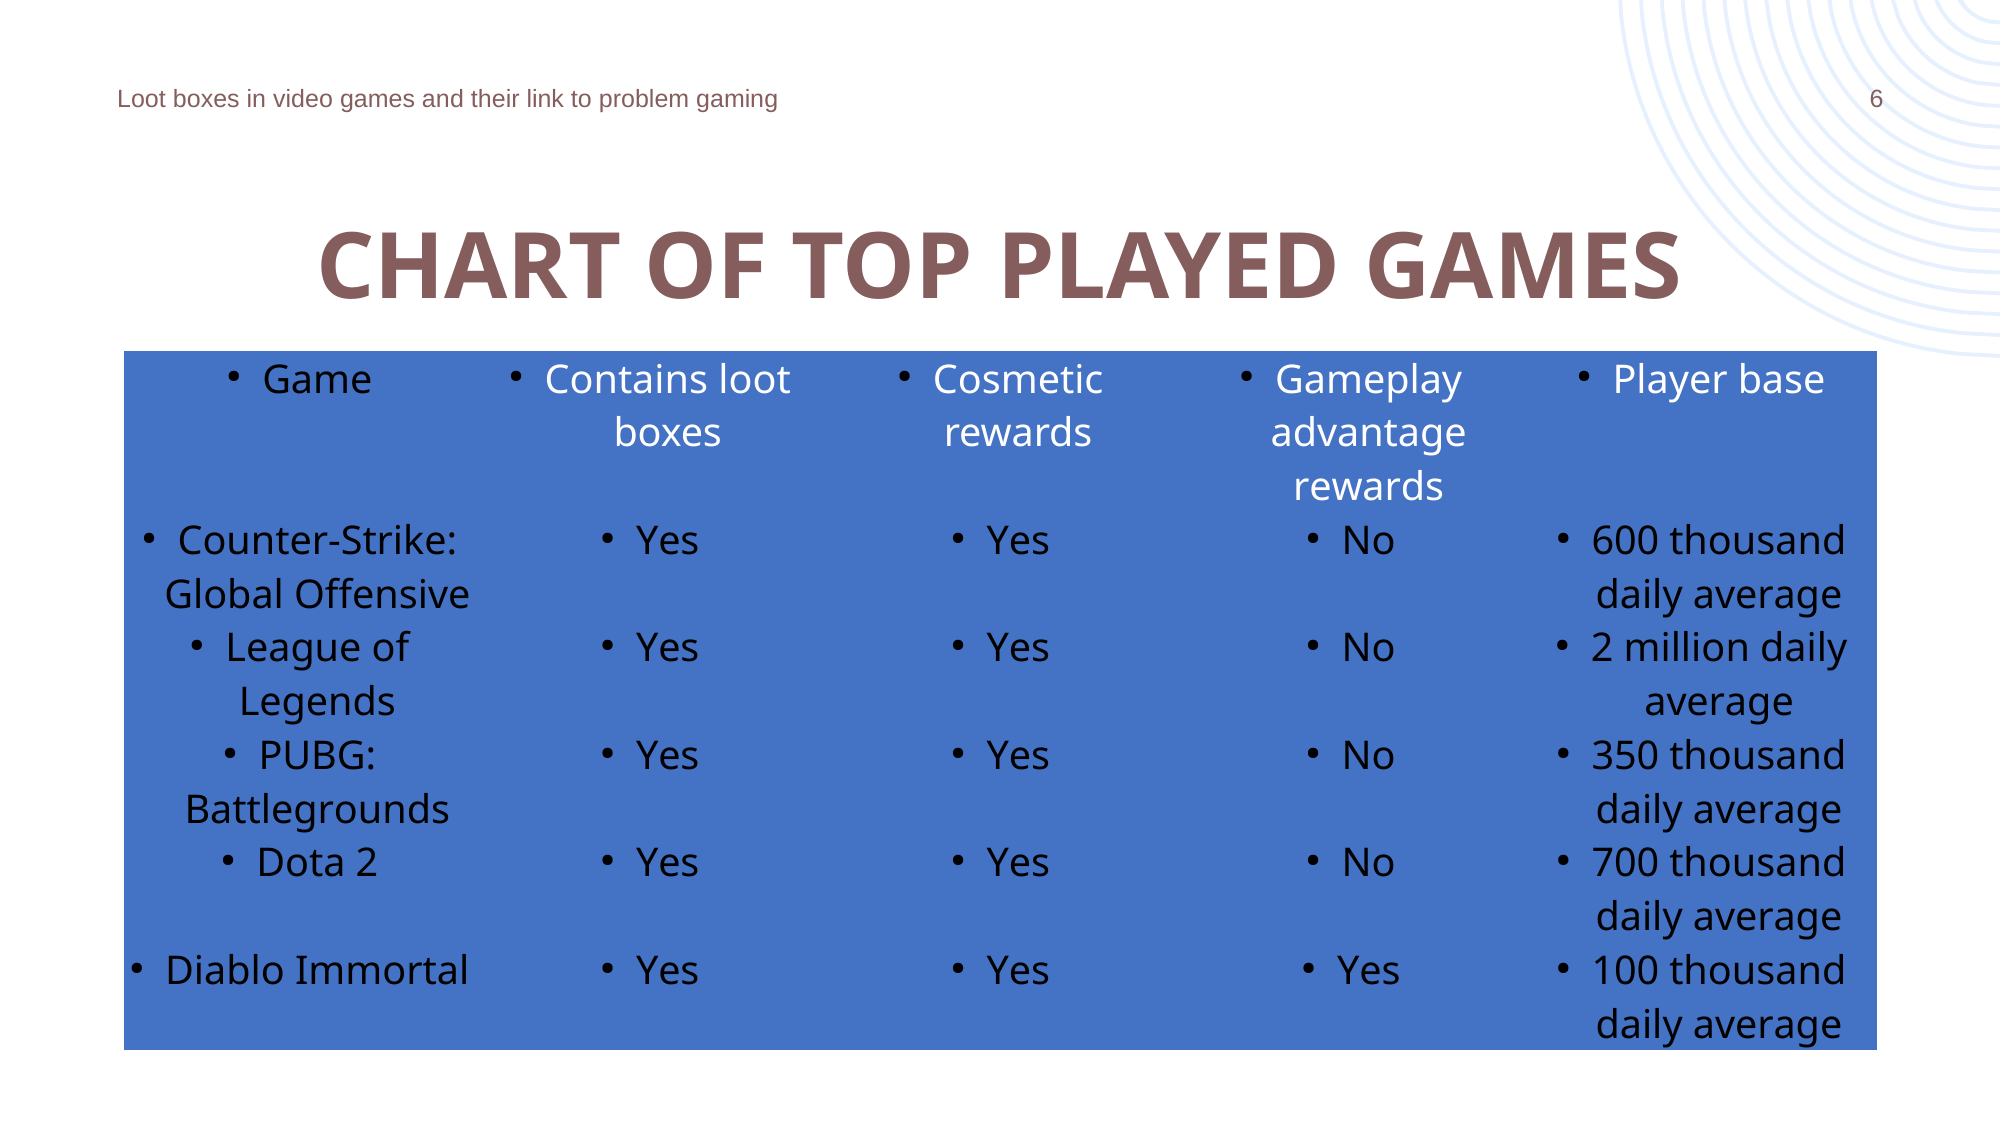

Loot boxes in video games and their link to problem gaming
# CHART OF TOP PLAYED GAMES
| Game | Contains loot boxes | Cosmetic rewards | Gameplay advantage rewards | Player base |
| --- | --- | --- | --- | --- |
| Counter-Strike: Global Offensive | Yes | Yes | No | 600 thousand daily average |
| League of Legends | Yes | Yes | No | 2 million daily average |
| PUBG: Battlegrounds | Yes | Yes | No | 350 thousand daily average |
| Dota 2 | Yes | Yes | No | 700 thousand daily average |
| Diablo Immortal | Yes | Yes | Yes | 100 thousand daily average |